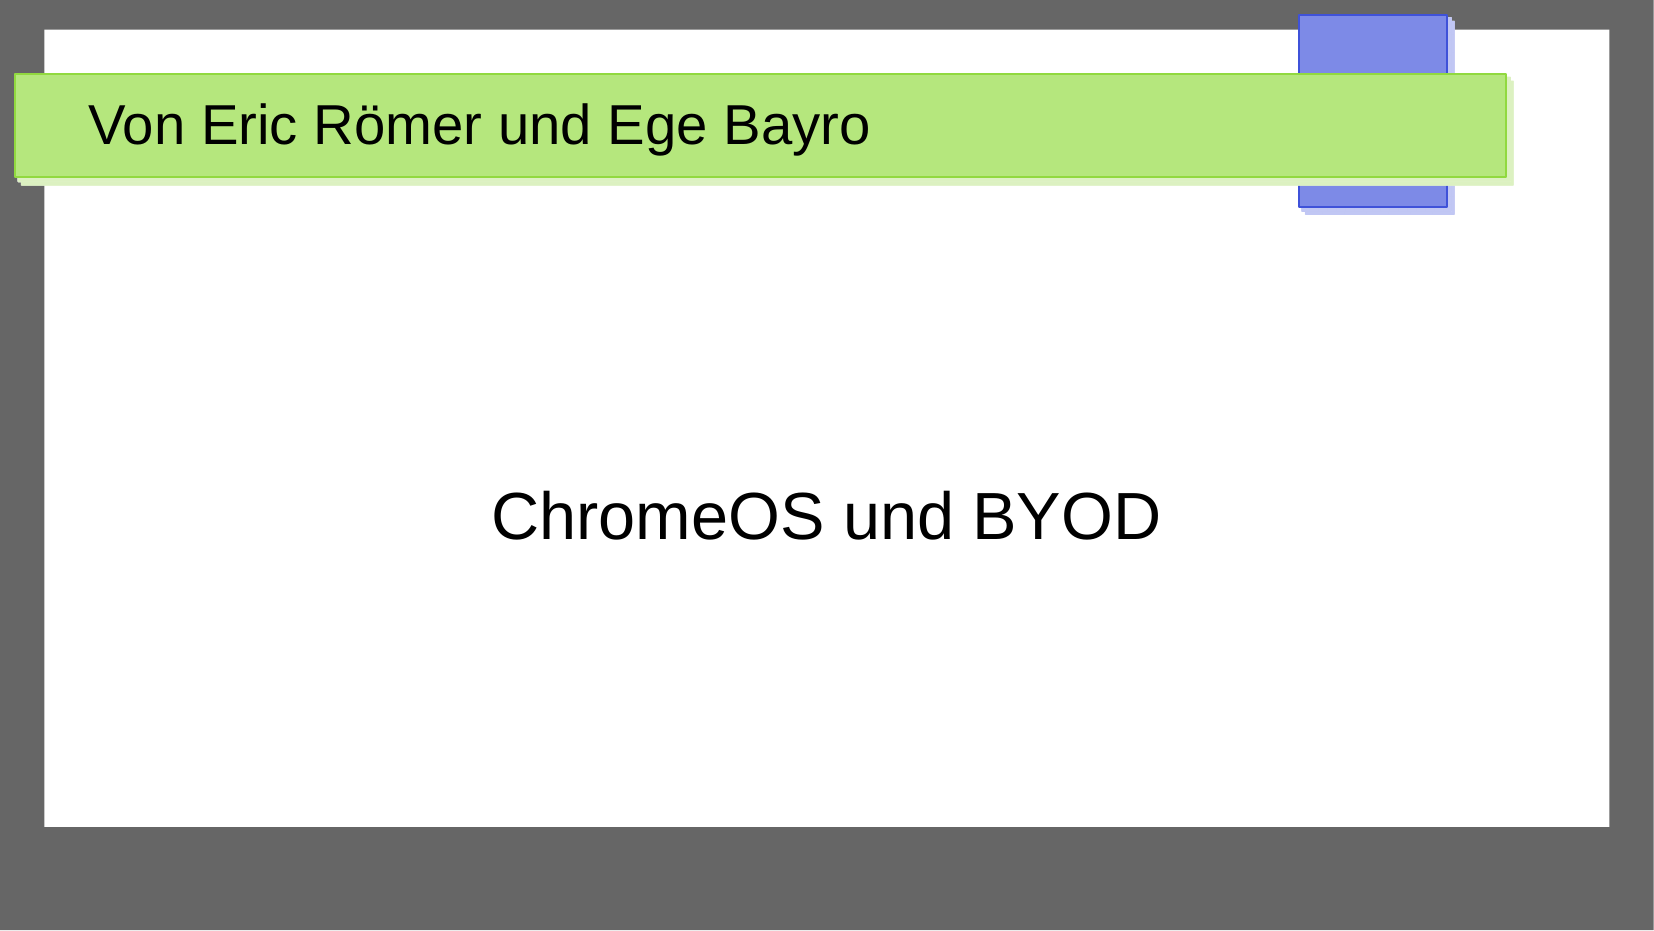

# Von Eric Römer und Ege Bayro
ChromeOS und BYOD